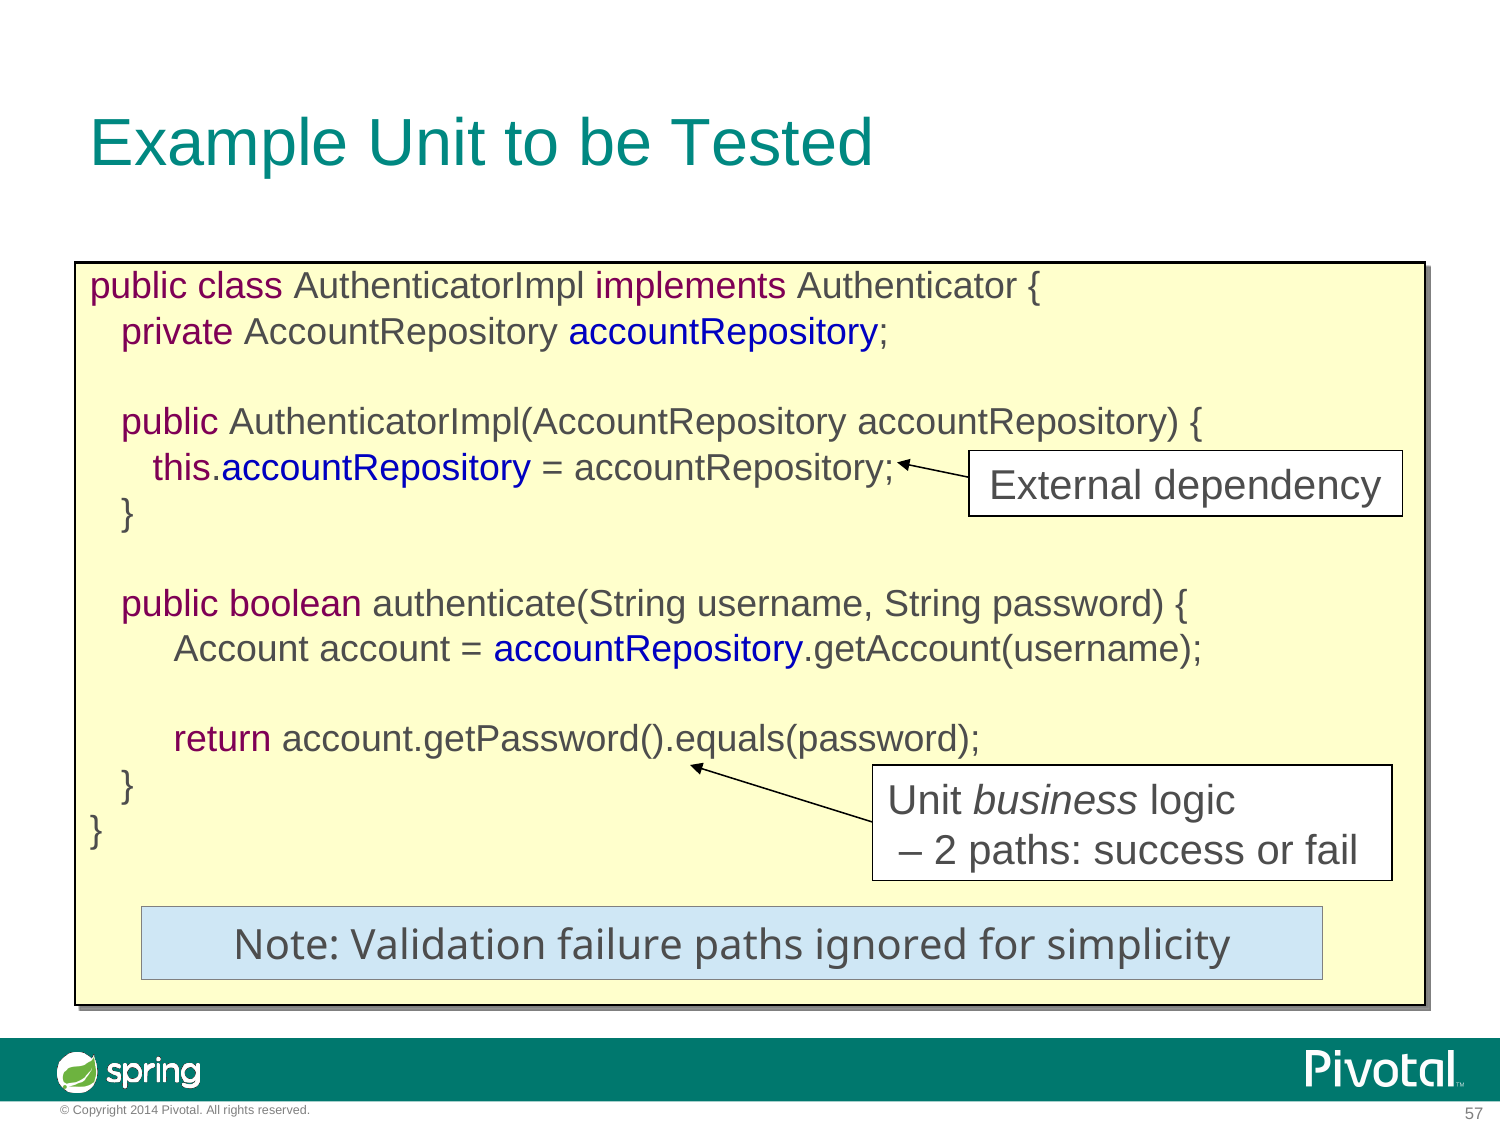

# Example Unit to be Tested
public class AuthenticatorImpl implements Authenticator {
 private AccountRepository accountRepository;
 public AuthenticatorImpl(AccountRepository accountRepository) {
 this.accountRepository = accountRepository;
 }
 public boolean authenticate(String username, String password) {
 Account account = accountRepository.getAccount(username);
 return account.getPassword().equals(password);
 }
}
External dependency
Unit business logic
 – 2 paths: success or fail
Note: Validation failure paths ignored for simplicity